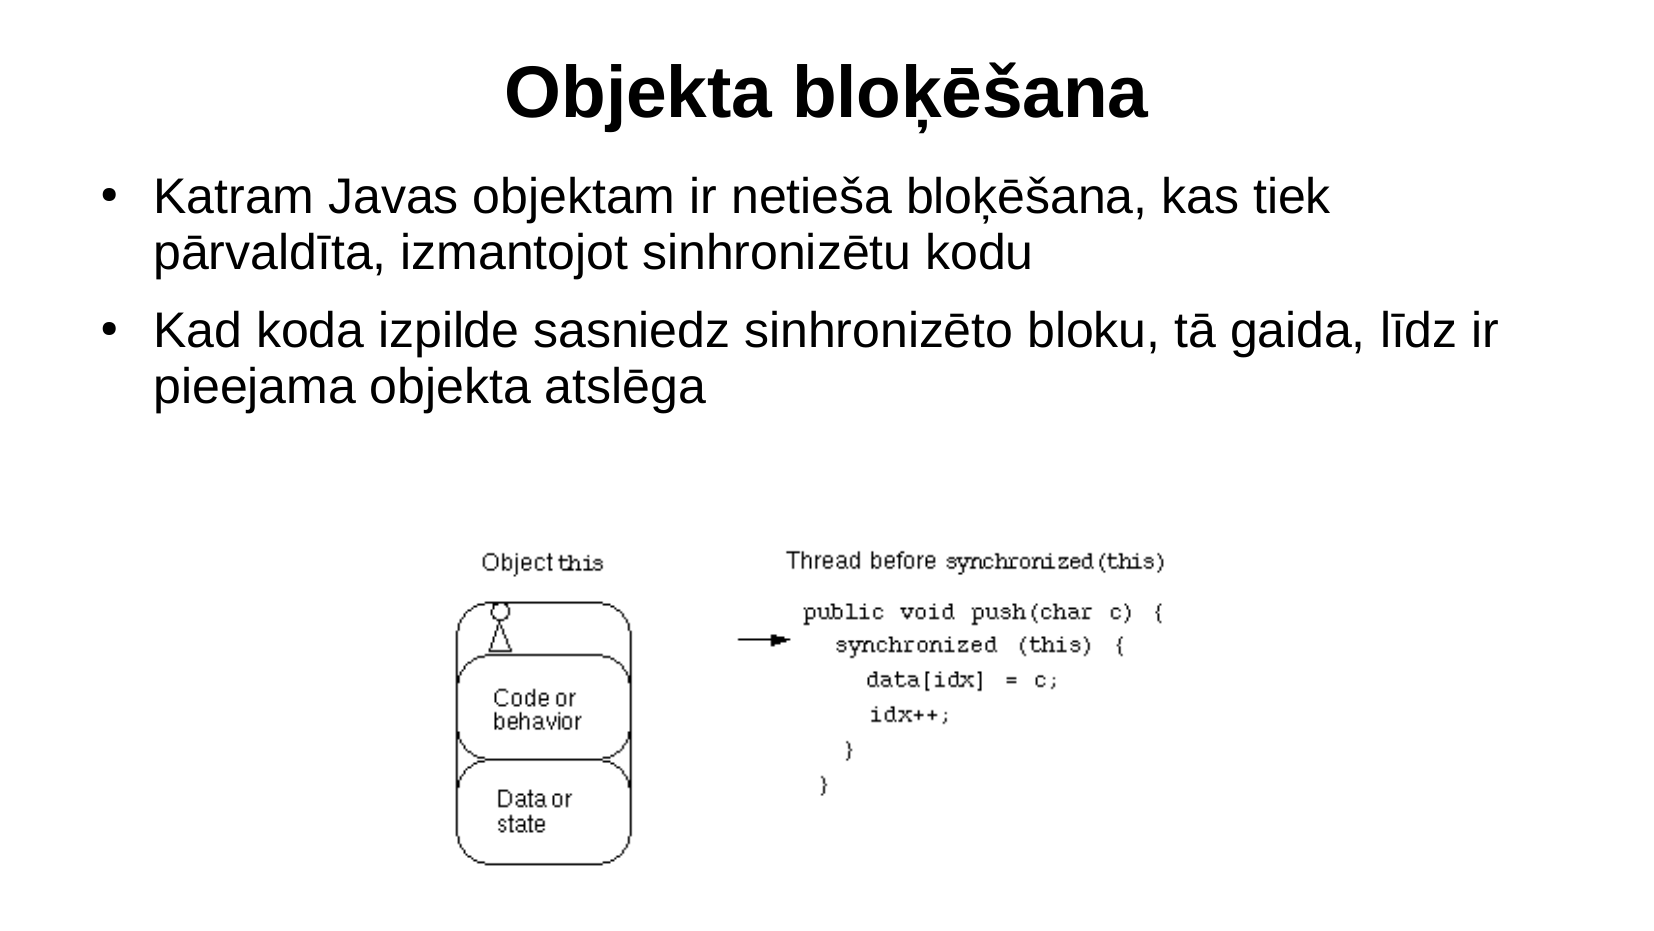

# Objekta bloķēšana
Katram Javas objektam ir netieša bloķēšana, kas tiek pārvaldīta, izmantojot sinhronizētu kodu
Kad koda izpilde sasniedz sinhronizēto bloku, tā gaida, līdz ir pieejama objekta atslēga